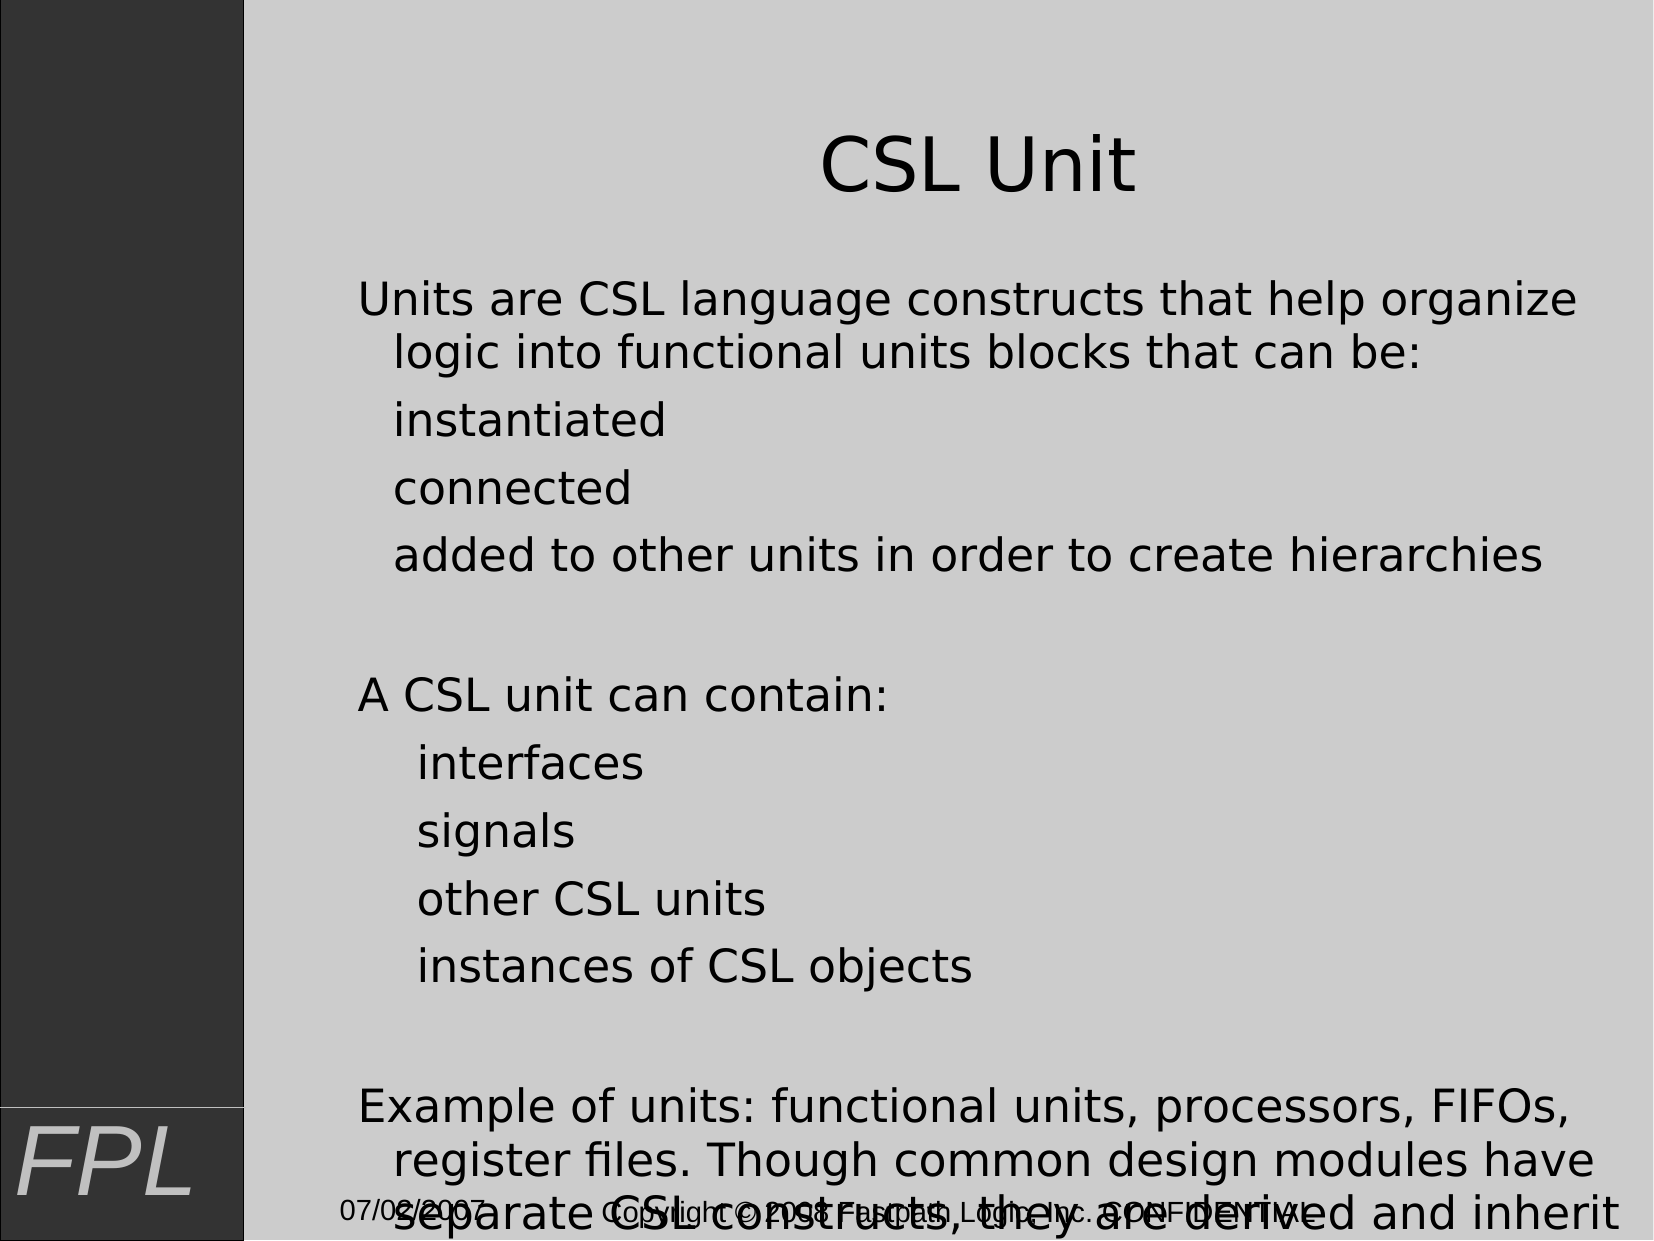

# CSL Unit
Units are CSL language constructs that help organize logic into functional units blocks that can be:
instantiated
connected
added to other units in order to create hierarchies
A CSL unit can contain:
interfaces
signals
other CSL units
instances of CSL objects
Example of units: functional units, processors, FIFOs, register files. Though common design modules have separate CSL constructs, they are derived and inherit all proprieties and structures from the unit object
07/02/2007
© 2007 FASTPATH LOGIC INC.